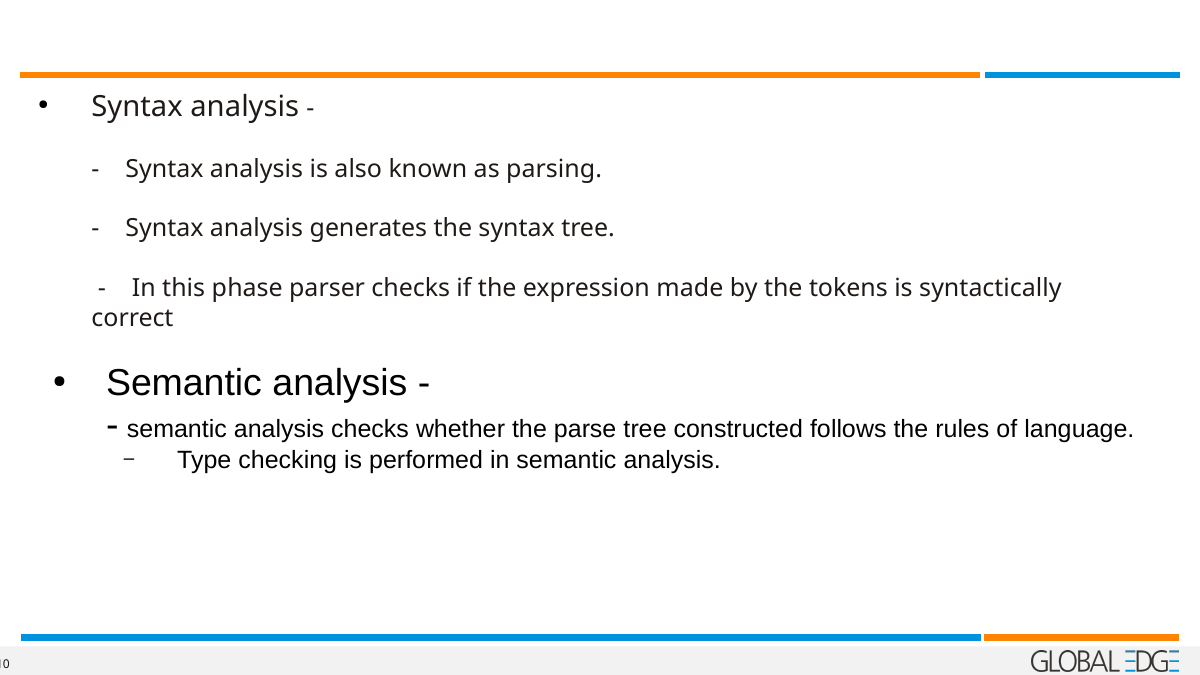

#
Syntax analysis -
- Syntax analysis is also known as parsing.
- Syntax analysis generates the syntax tree.
 - In this phase parser checks if the expression made by the tokens is syntactically 	correct
Semantic analysis -
- semantic analysis checks whether the parse tree constructed follows the rules of language.
Type checking is performed in semantic analysis.